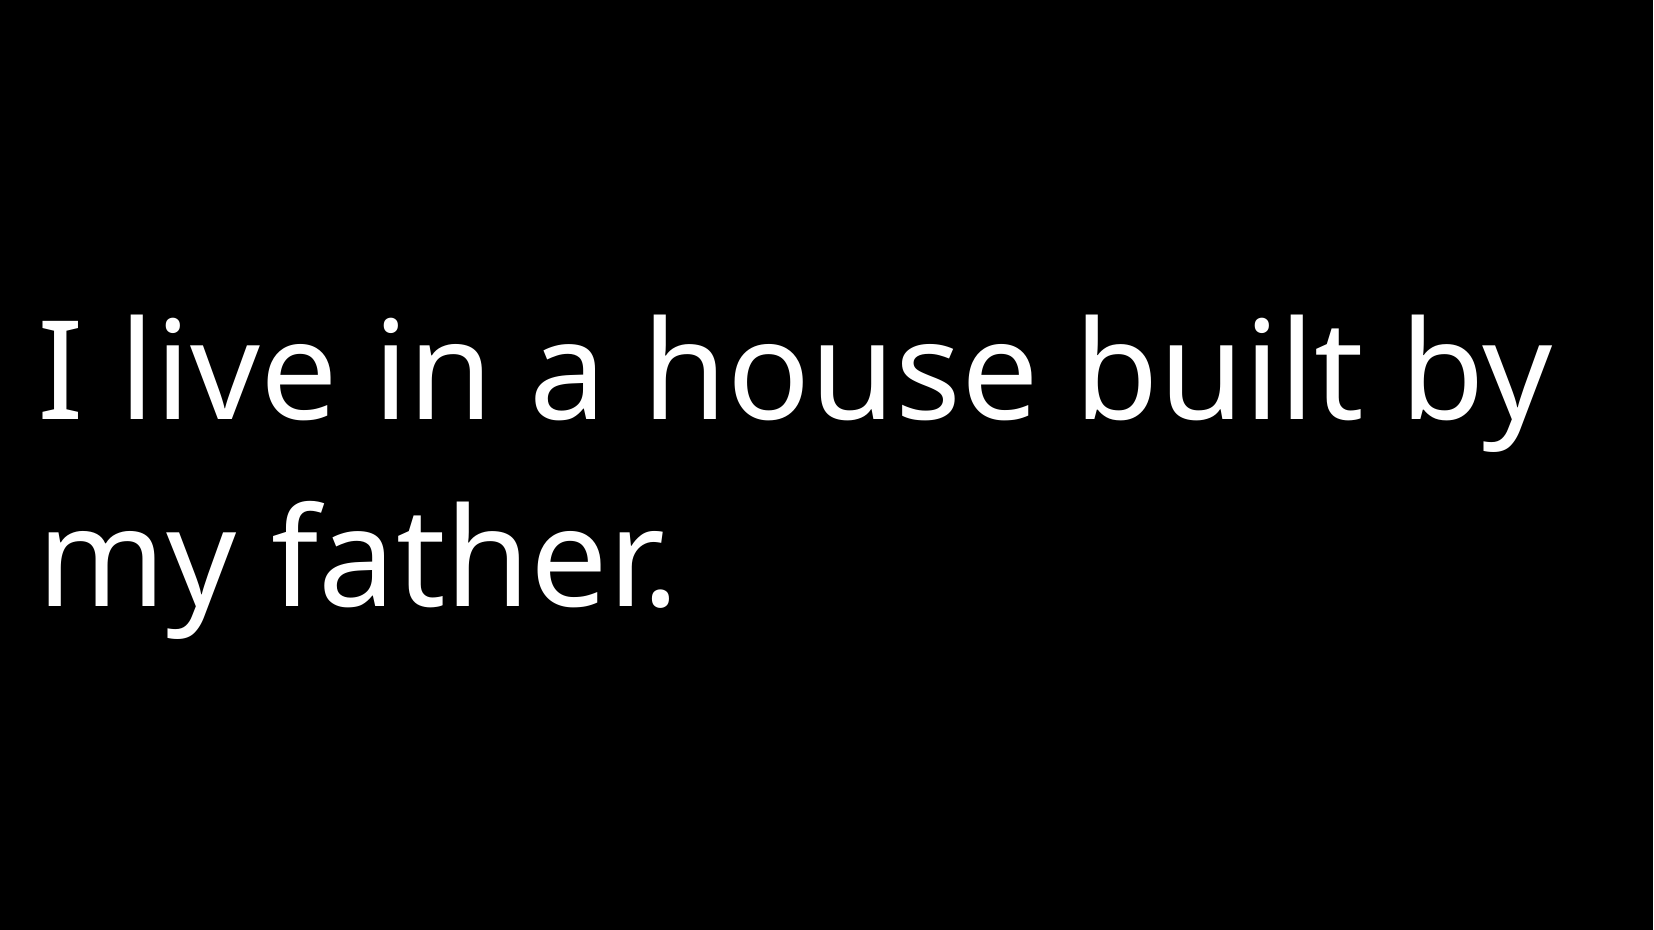

# I live in a house built by my father.